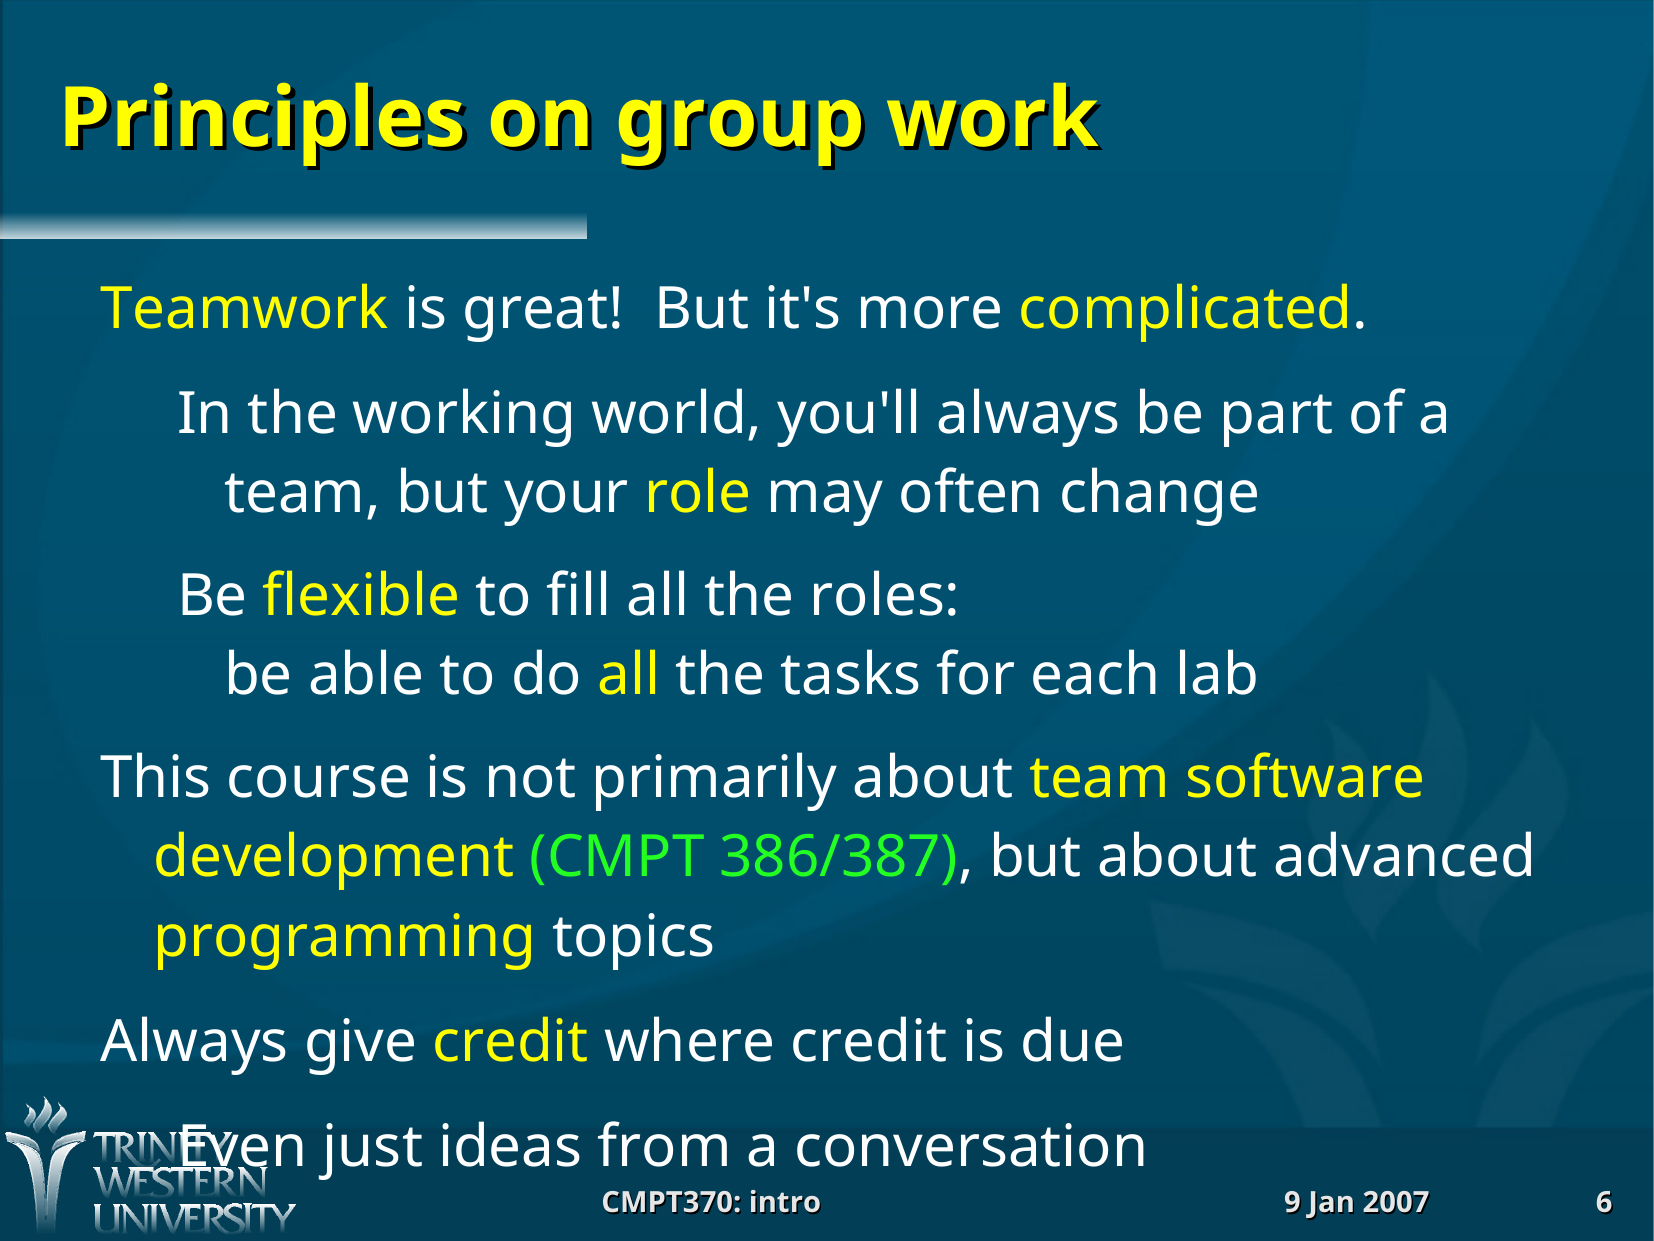

# Principles on group work
Teamwork is great! But it's more complicated.
In the working world, you'll always be part of a team, but your role may often change
Be flexible to fill all the roles:
be able to do all the tasks for each lab
This course is not primarily about team software development (CMPT 386/387), but about advanced programming topics
Always give credit where credit is due
Even just ideas from a conversation
CMPT370: intro
9 Jan 2007
6